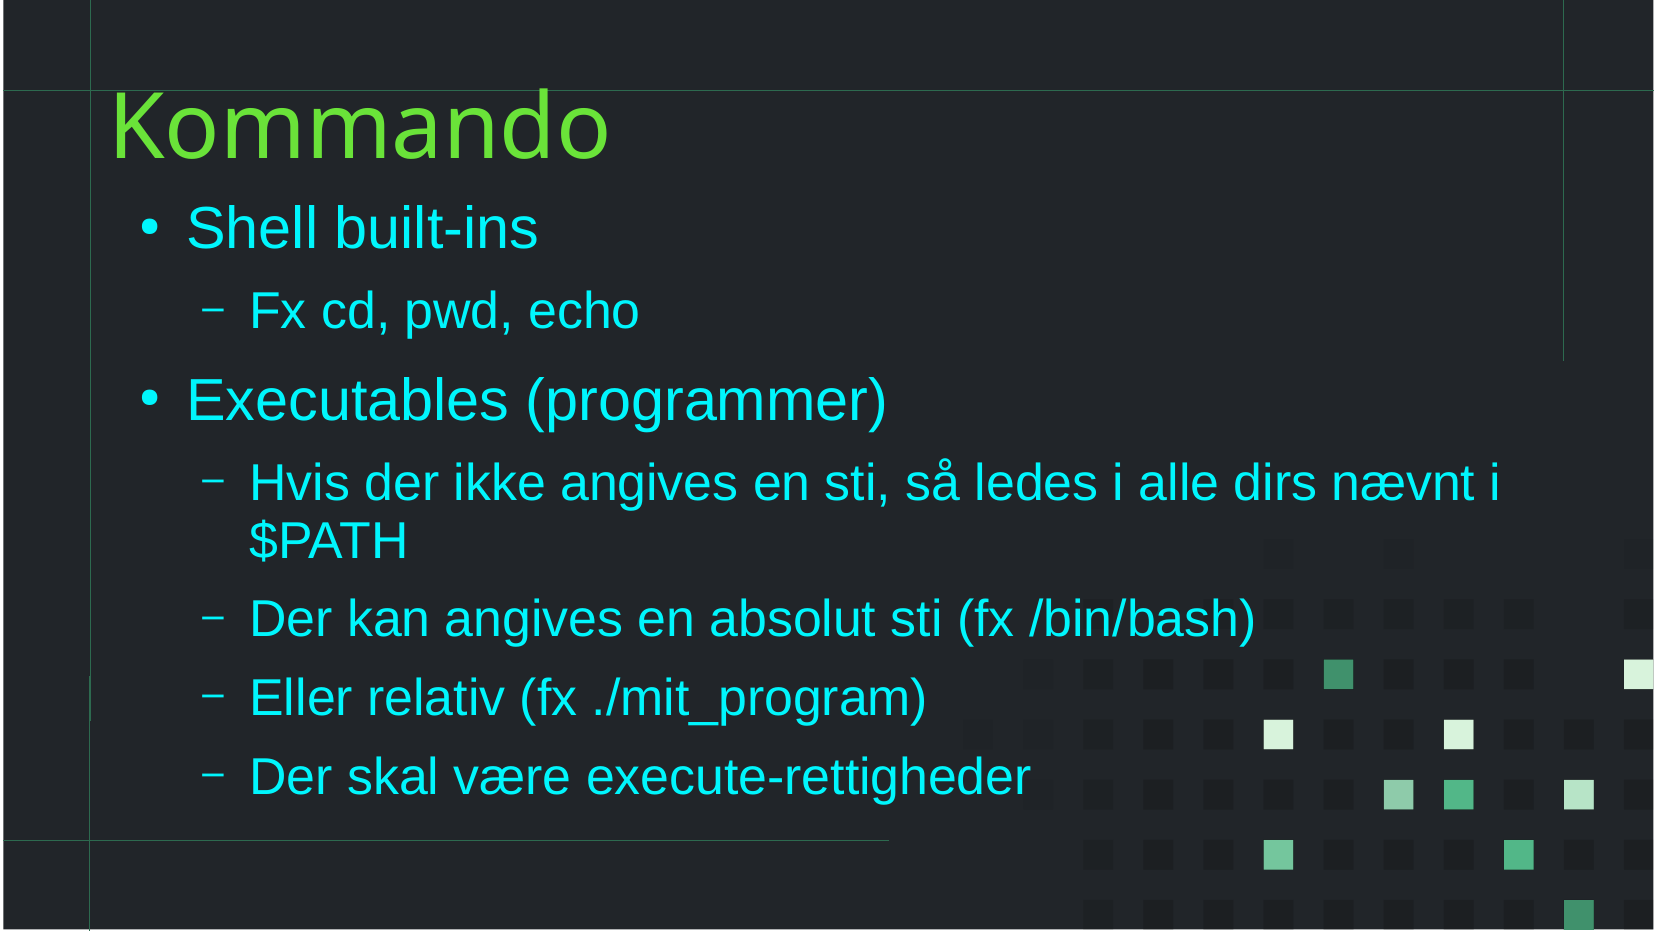

# Kommando
Shell built-ins
Fx cd, pwd, echo
Executables (programmer)
Hvis der ikke angives en sti, så ledes i alle dirs nævnt i $PATH
Der kan angives en absolut sti (fx /bin/bash)
Eller relativ (fx ./mit_program)
Der skal være execute-rettigheder